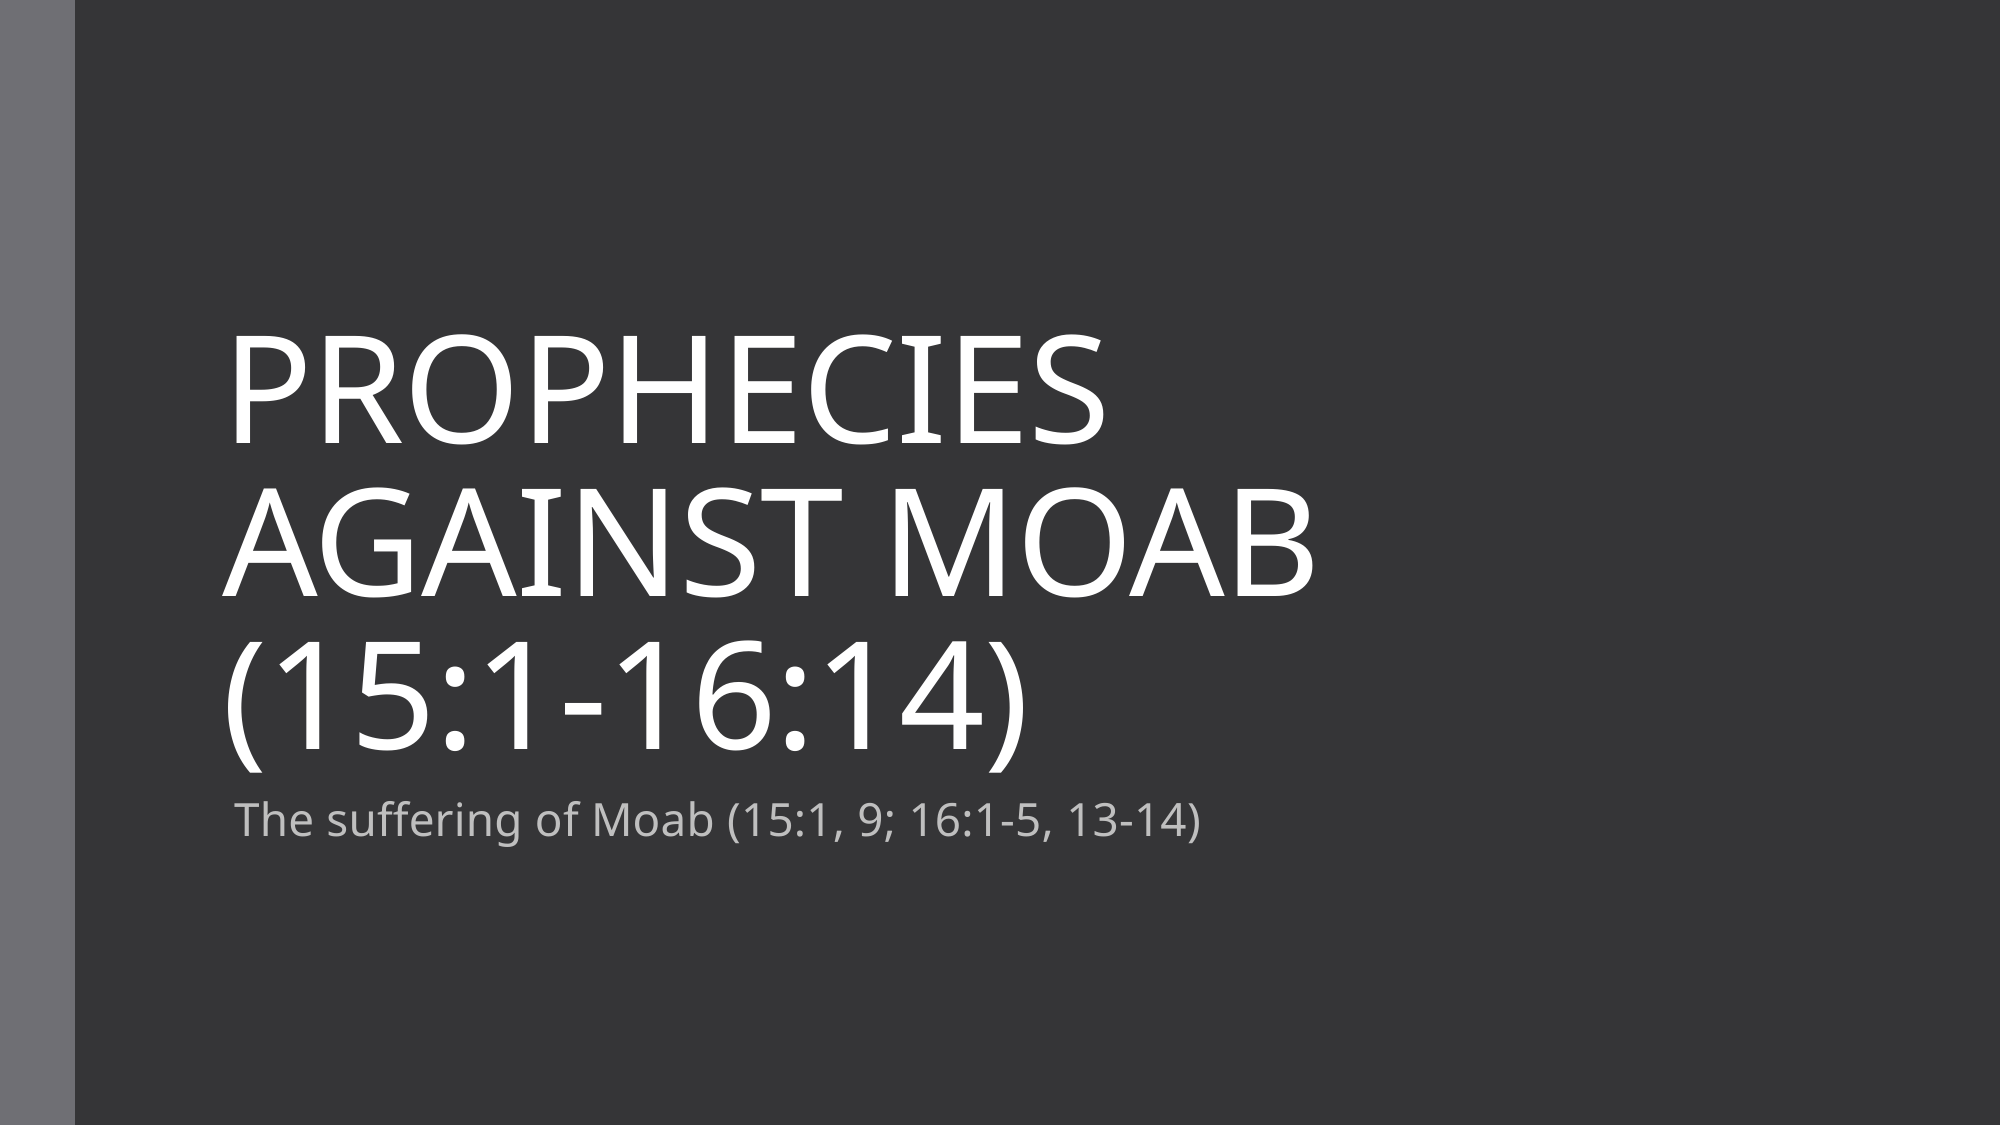

# PROPHECIES AGAINST MOAB (15:1-16:14)
 The suffering of Moab (15:1, 9; 16:1-5, 13-14)